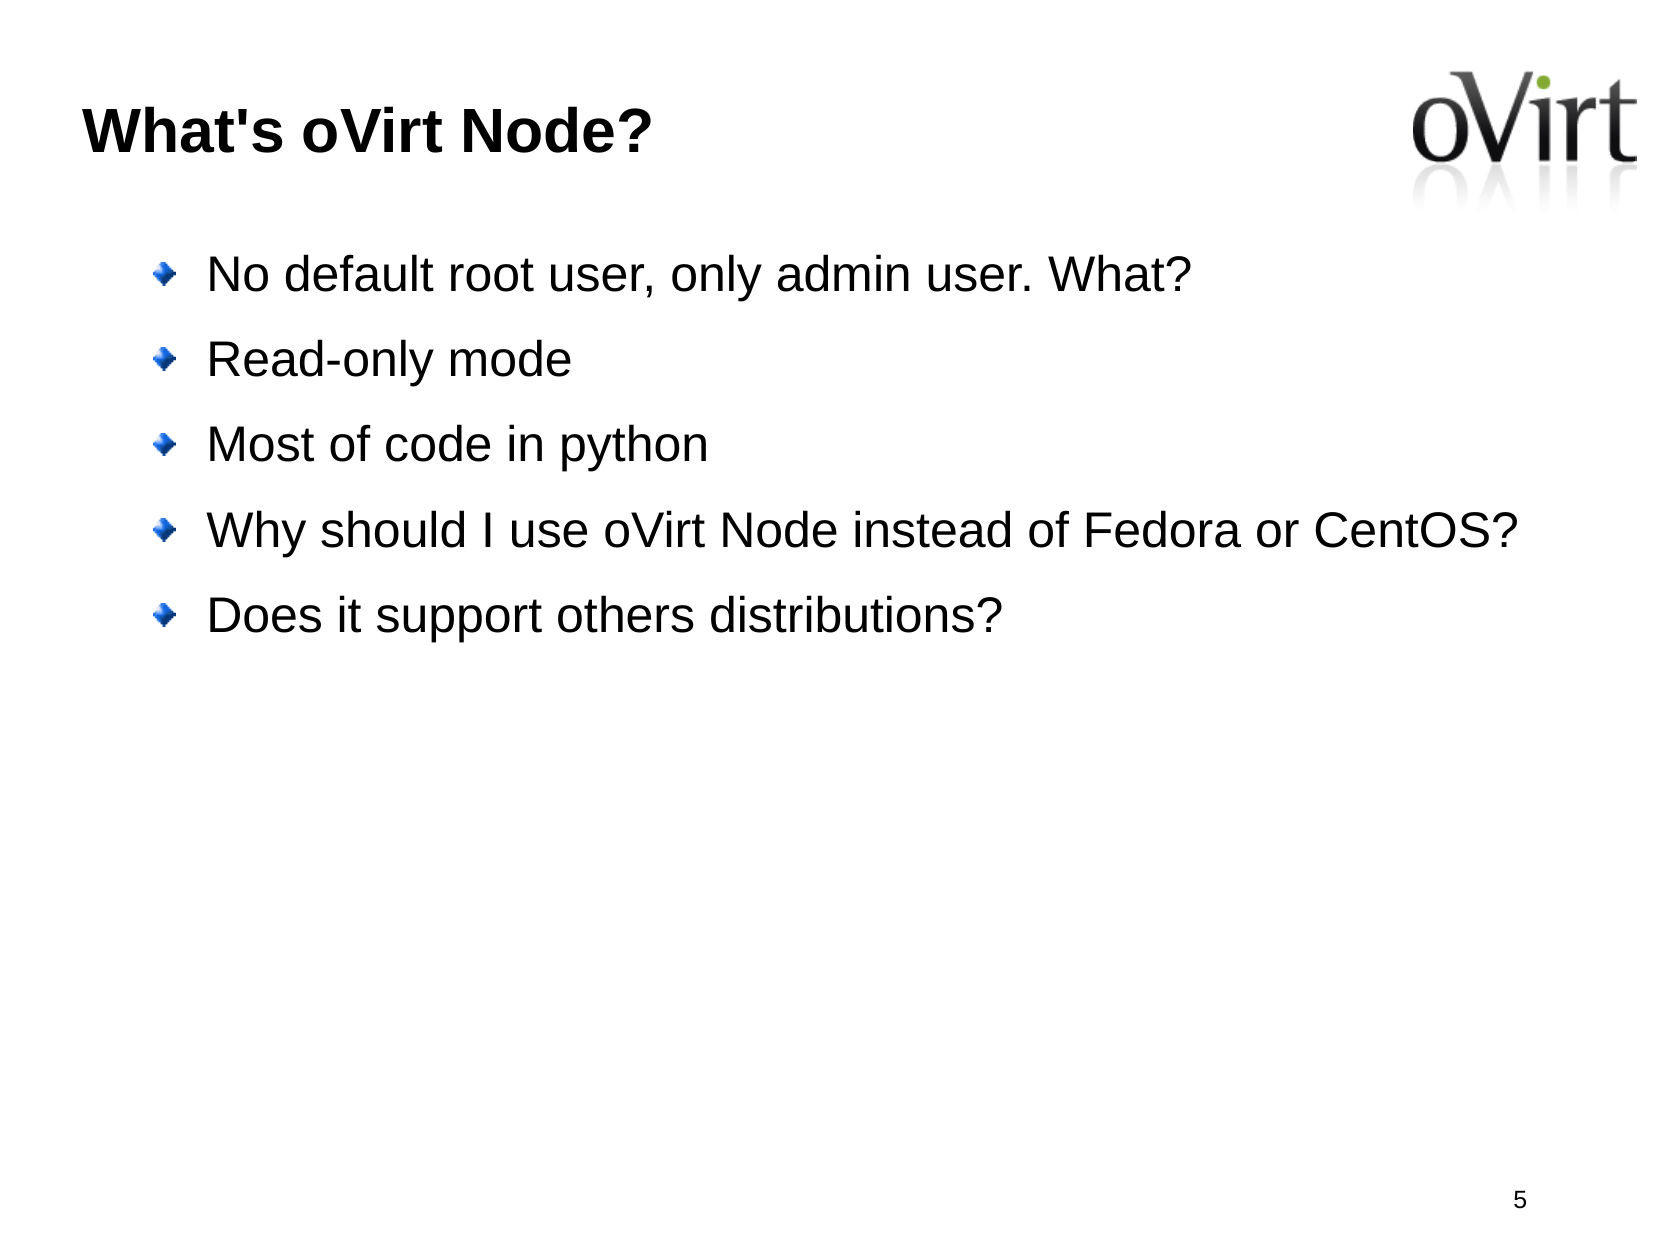

# What's oVirt Node?
No default root user, only admin user. What?
Read-only mode
Most of code in python
Why should I use oVirt Node instead of Fedora or CentOS?
Does it support others distributions?